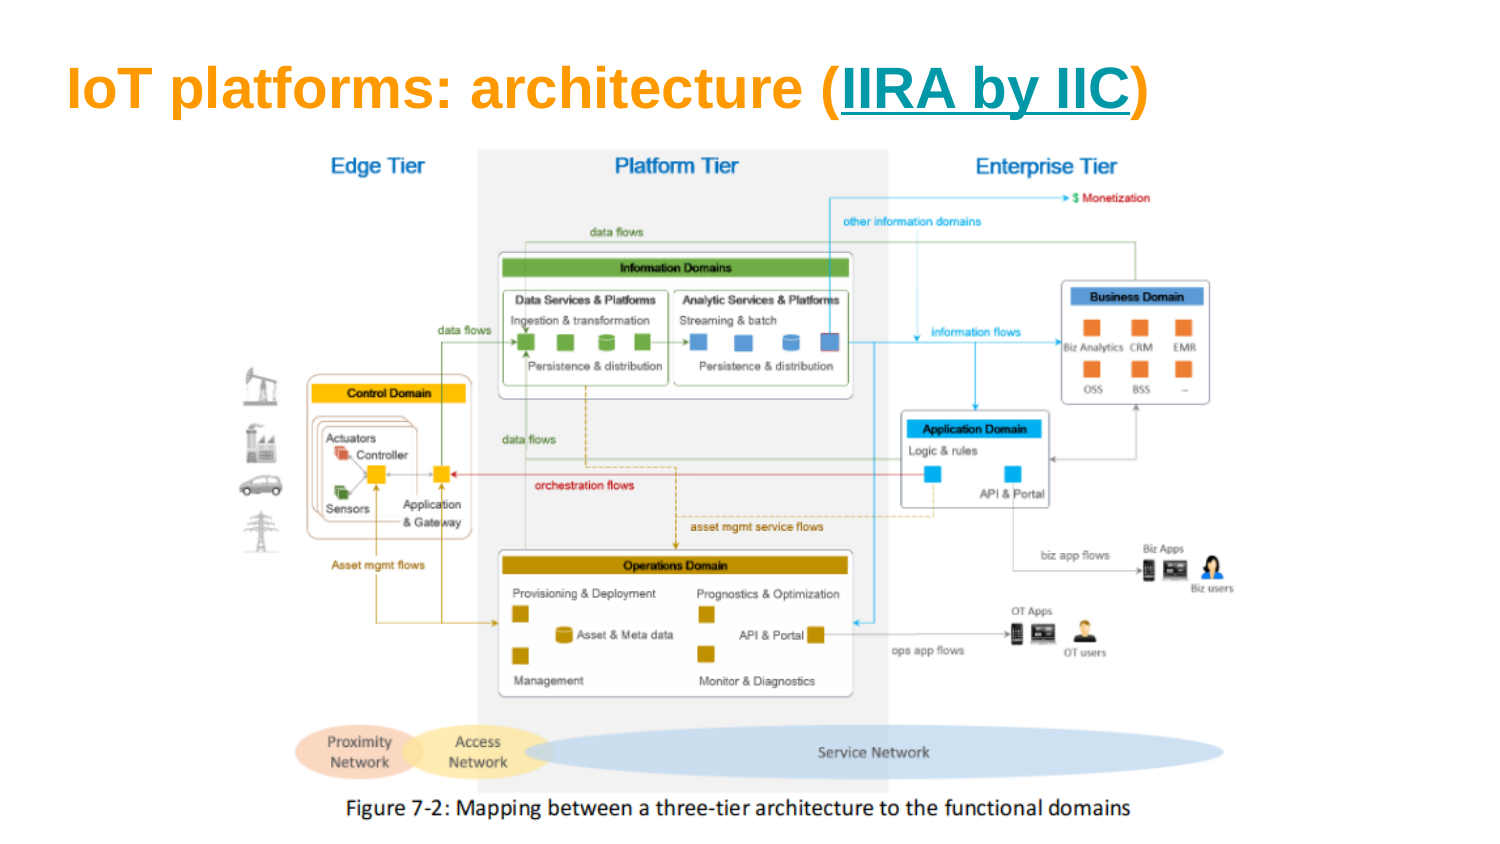

# IoT platforms: architecture (IIRA by IIC)